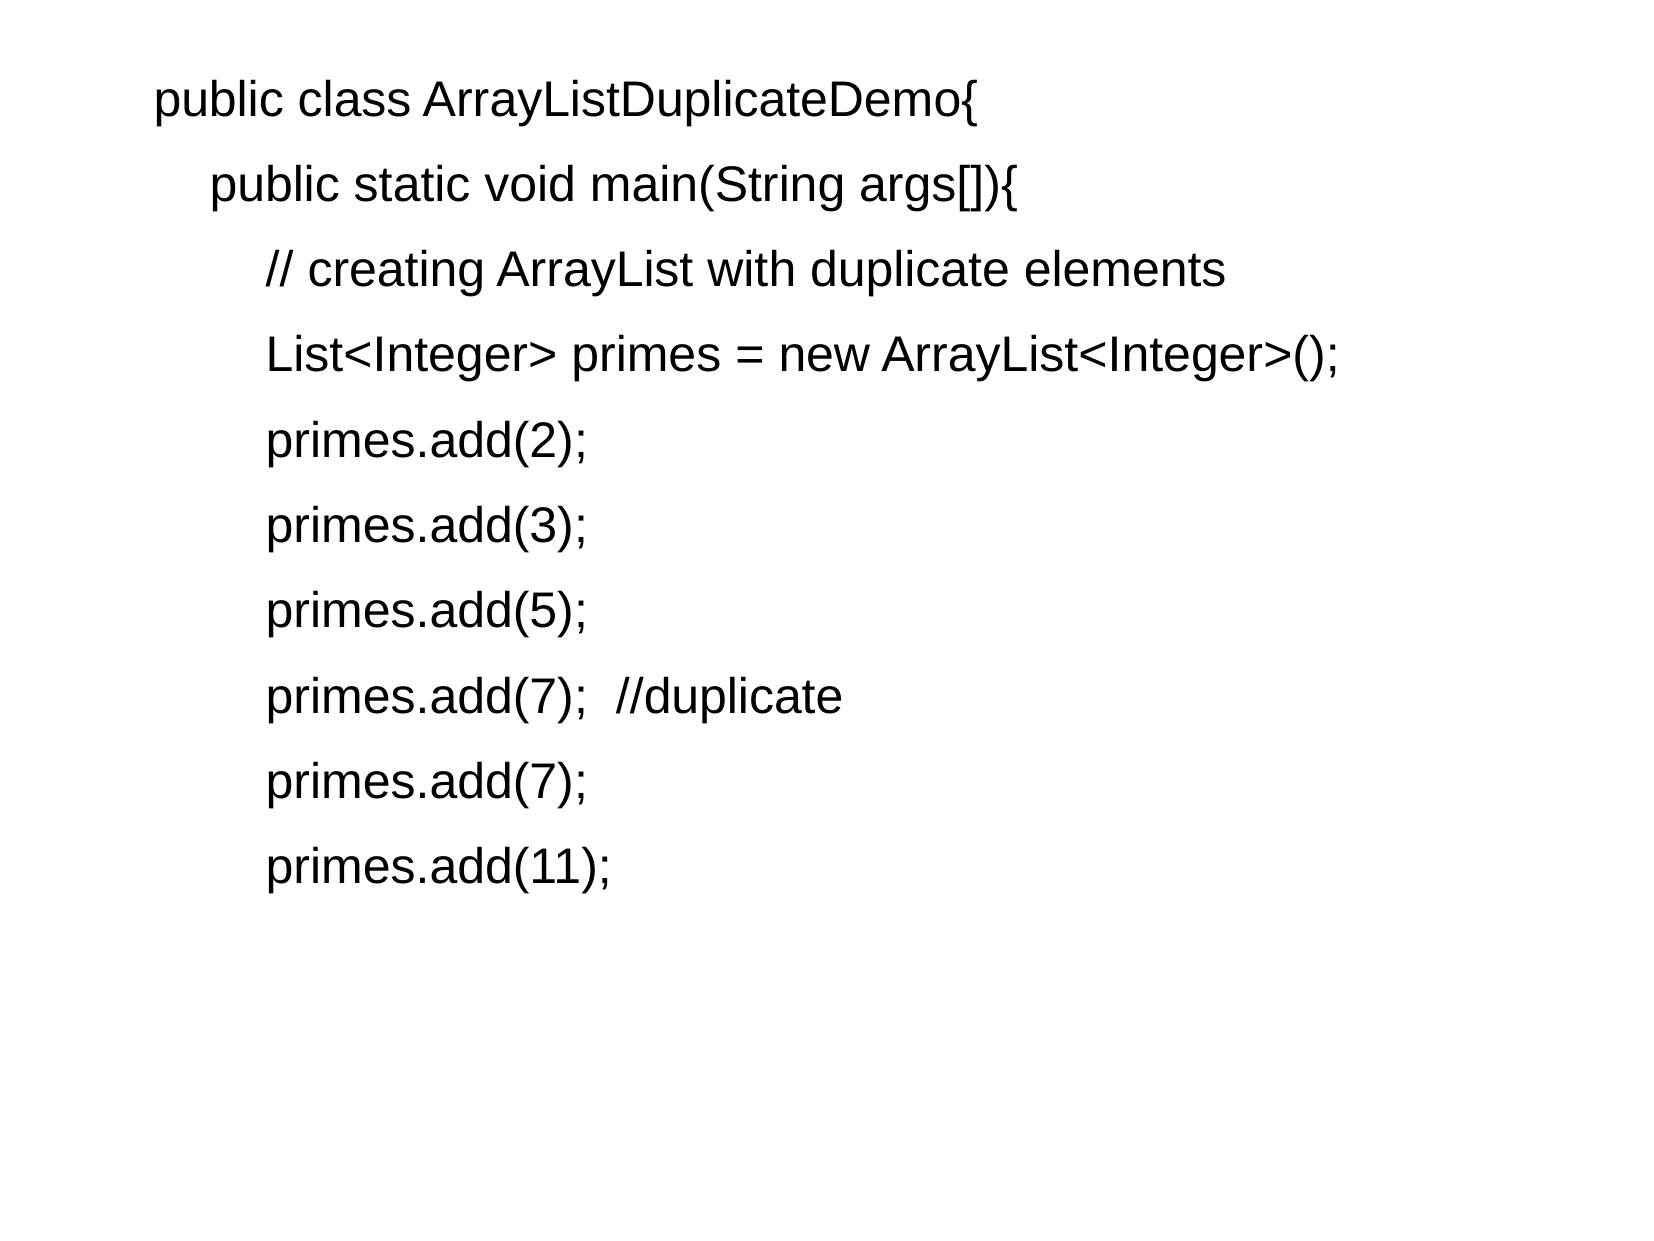

# public class ArrayListDuplicateDemo{
 public static void main(String args[]){
 // creating ArrayList with duplicate elements
 List<Integer> primes = new ArrayList<Integer>();
 primes.add(2);
 primes.add(3);
 primes.add(5);
 primes.add(7); //duplicate
 primes.add(7);
 primes.add(11);